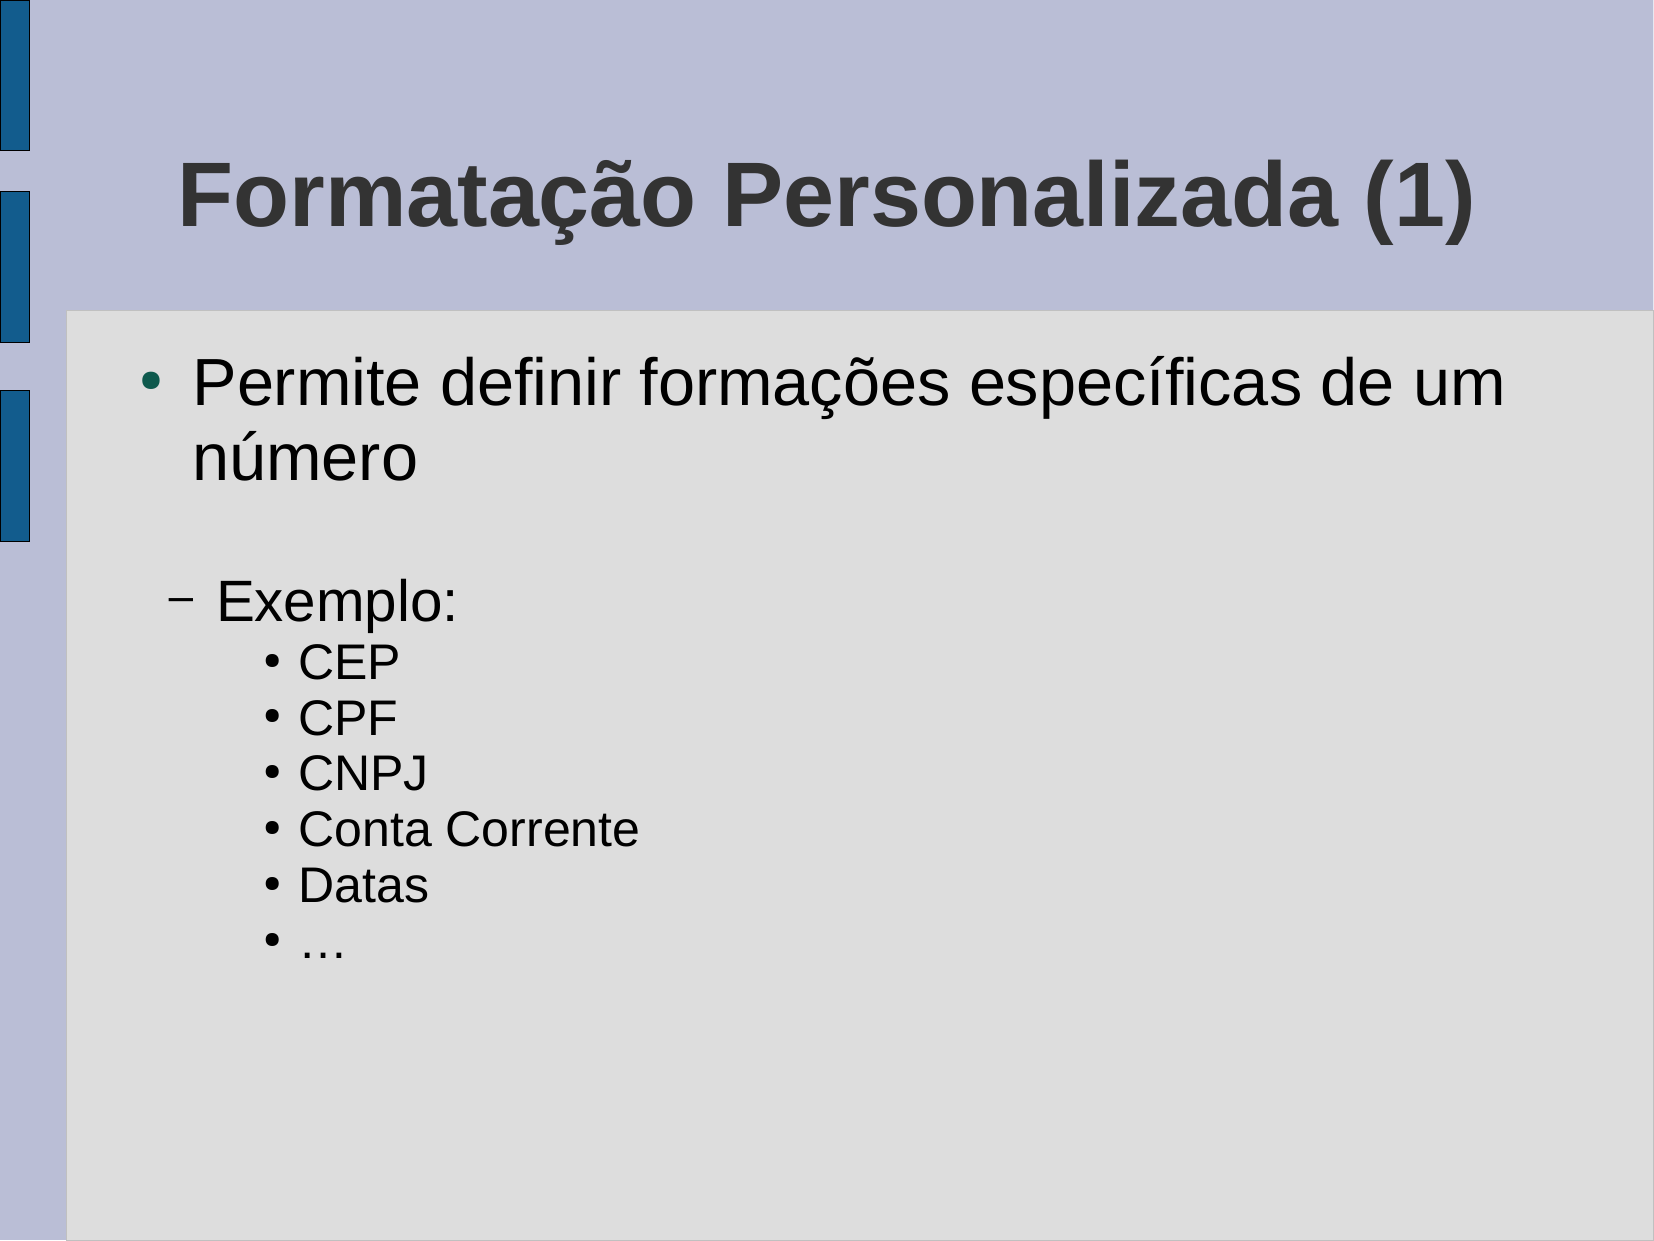

# Formatação Personalizada (1)
Permite definir formações específicas de um número
Exemplo:
CEP
CPF
CNPJ
Conta Corrente
Datas
…